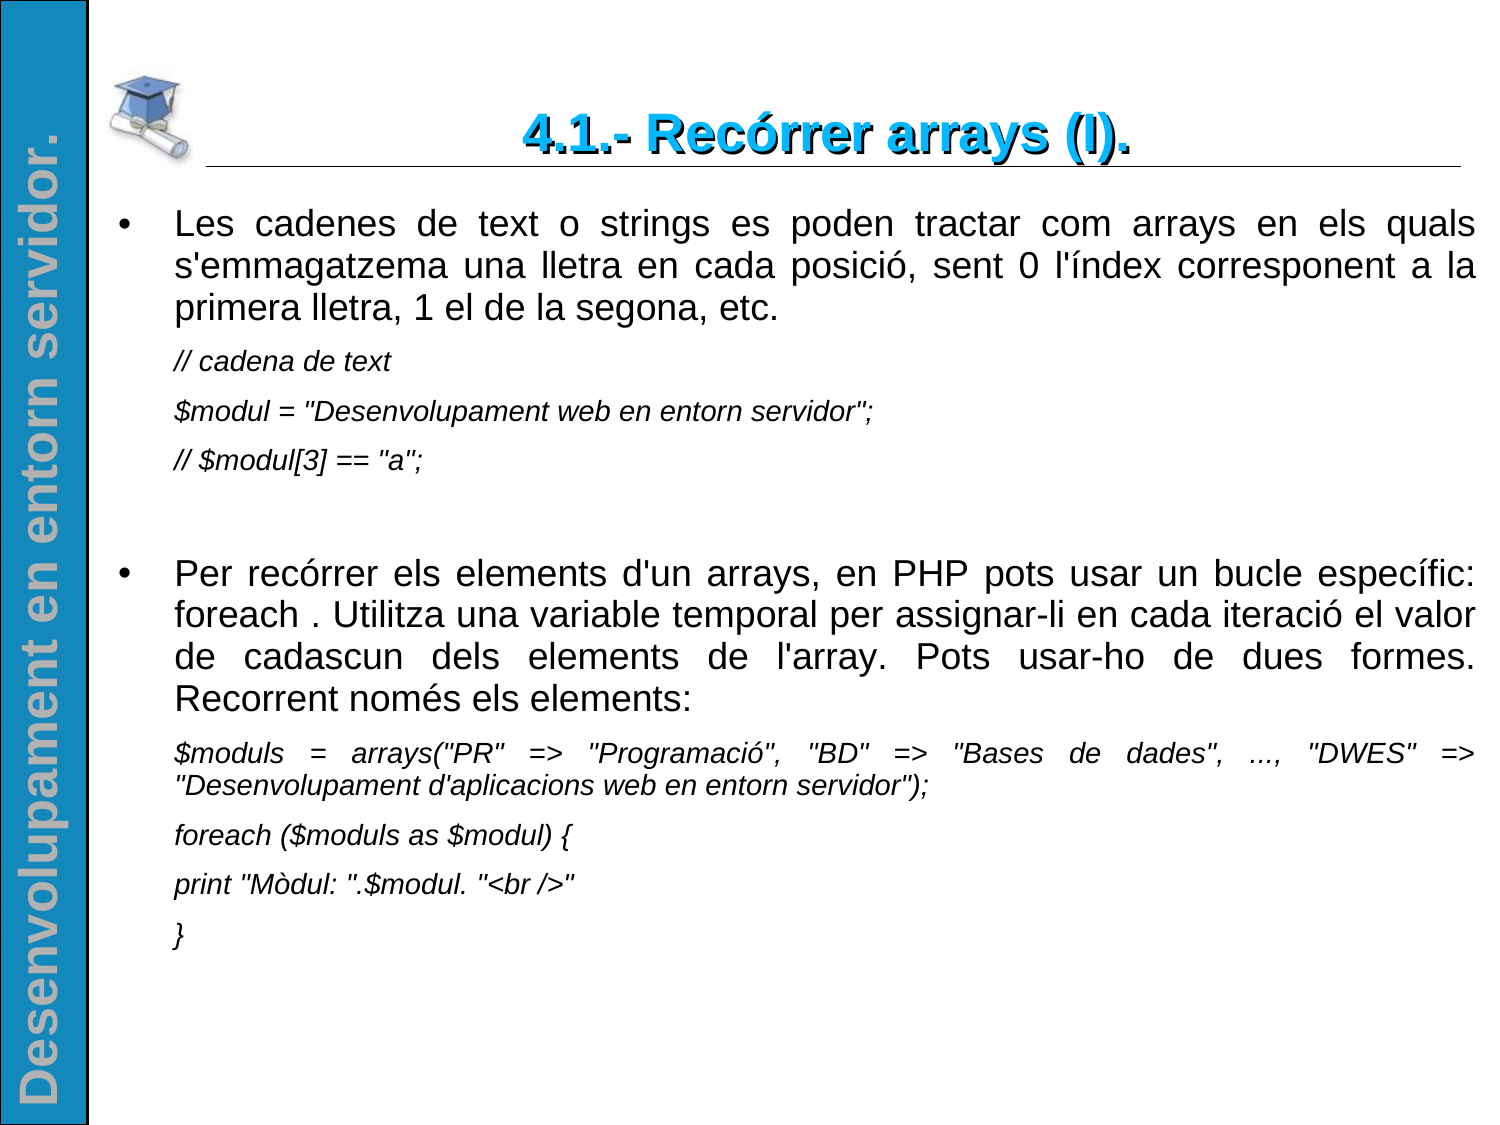

# 4.1.- Recórrer arrays (I).
Les cadenes de text o strings es poden tractar com arrays en els quals s'emmagatzema una lletra en cada posició, sent 0 l'índex corresponent a la primera lletra, 1 el de la segona, etc.
// cadena de text
$modul = "Desenvolupament web en entorn servidor";
// $modul[3] == "a";
Per recórrer els elements d'un arrays, en PHP pots usar un bucle específic: foreach . Utilitza una variable temporal per assignar-li en cada iteració el valor de cadascun dels elements de l'array. Pots usar-ho de dues formes. Recorrent només els elements:
$moduls = arrays("PR" => "Programació", "BD" => "Bases de dades", ..., "DWES" => "Desenvolupament d'aplicacions web en entorn servidor");
foreach ($moduls as $modul) {
print "Mòdul: ".$modul. "<br />"
}